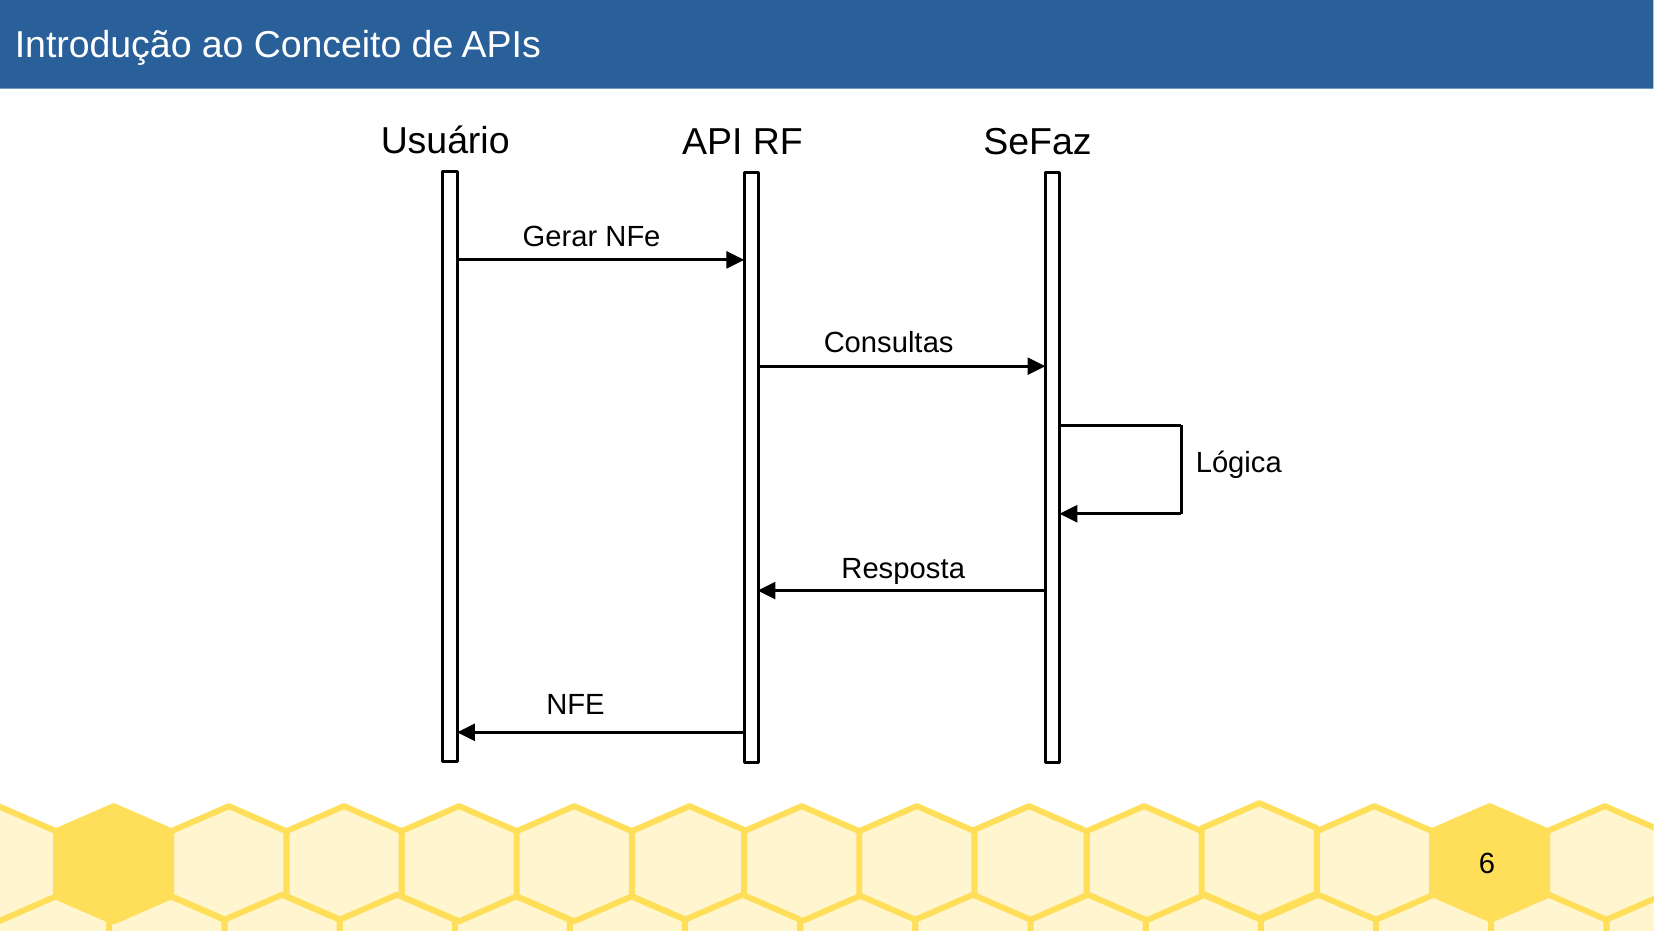

Introdução ao Conceito de APIs
Usuário
API RF
SeFaz
Gerar NFe
Consultas
Lógica
Resposta
NFE